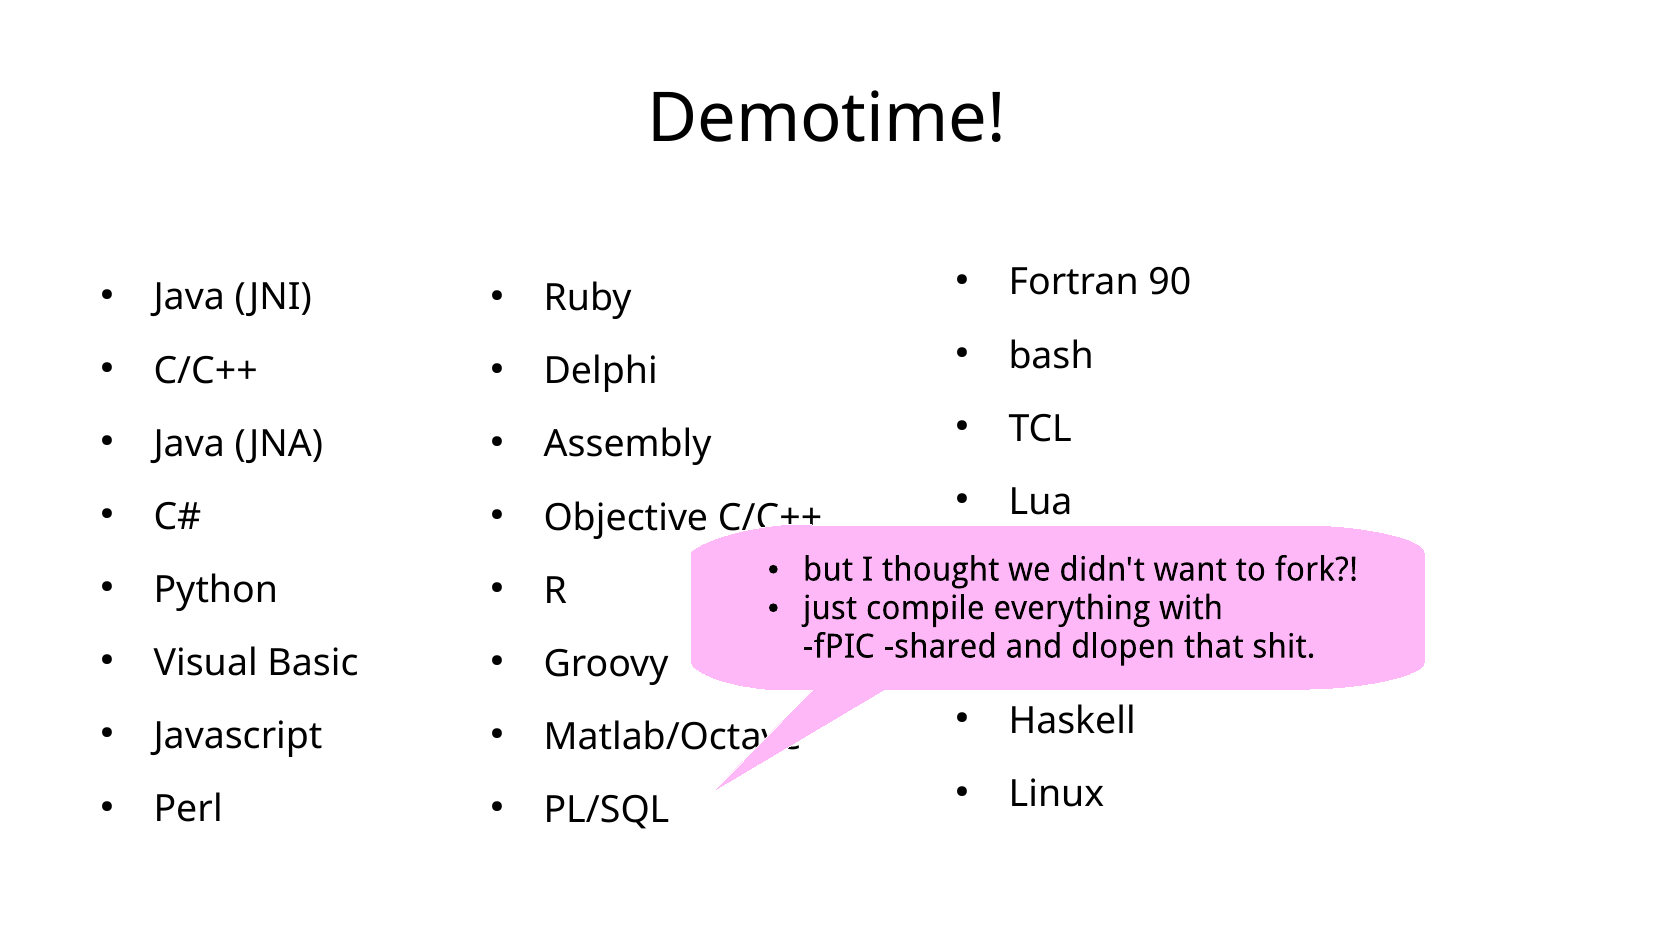

# Demotime!
Fortran 90
bash
TCL
Lua
Rust
Go
Haskell
Linux
Java (JNI)
C/C++
Java (JNA)
C#
Python
Visual Basic
Javascript
Perl
Ruby
Delphi
Assembly
Objective C/C++
R
Groovy
Matlab/Octave
PL/SQL